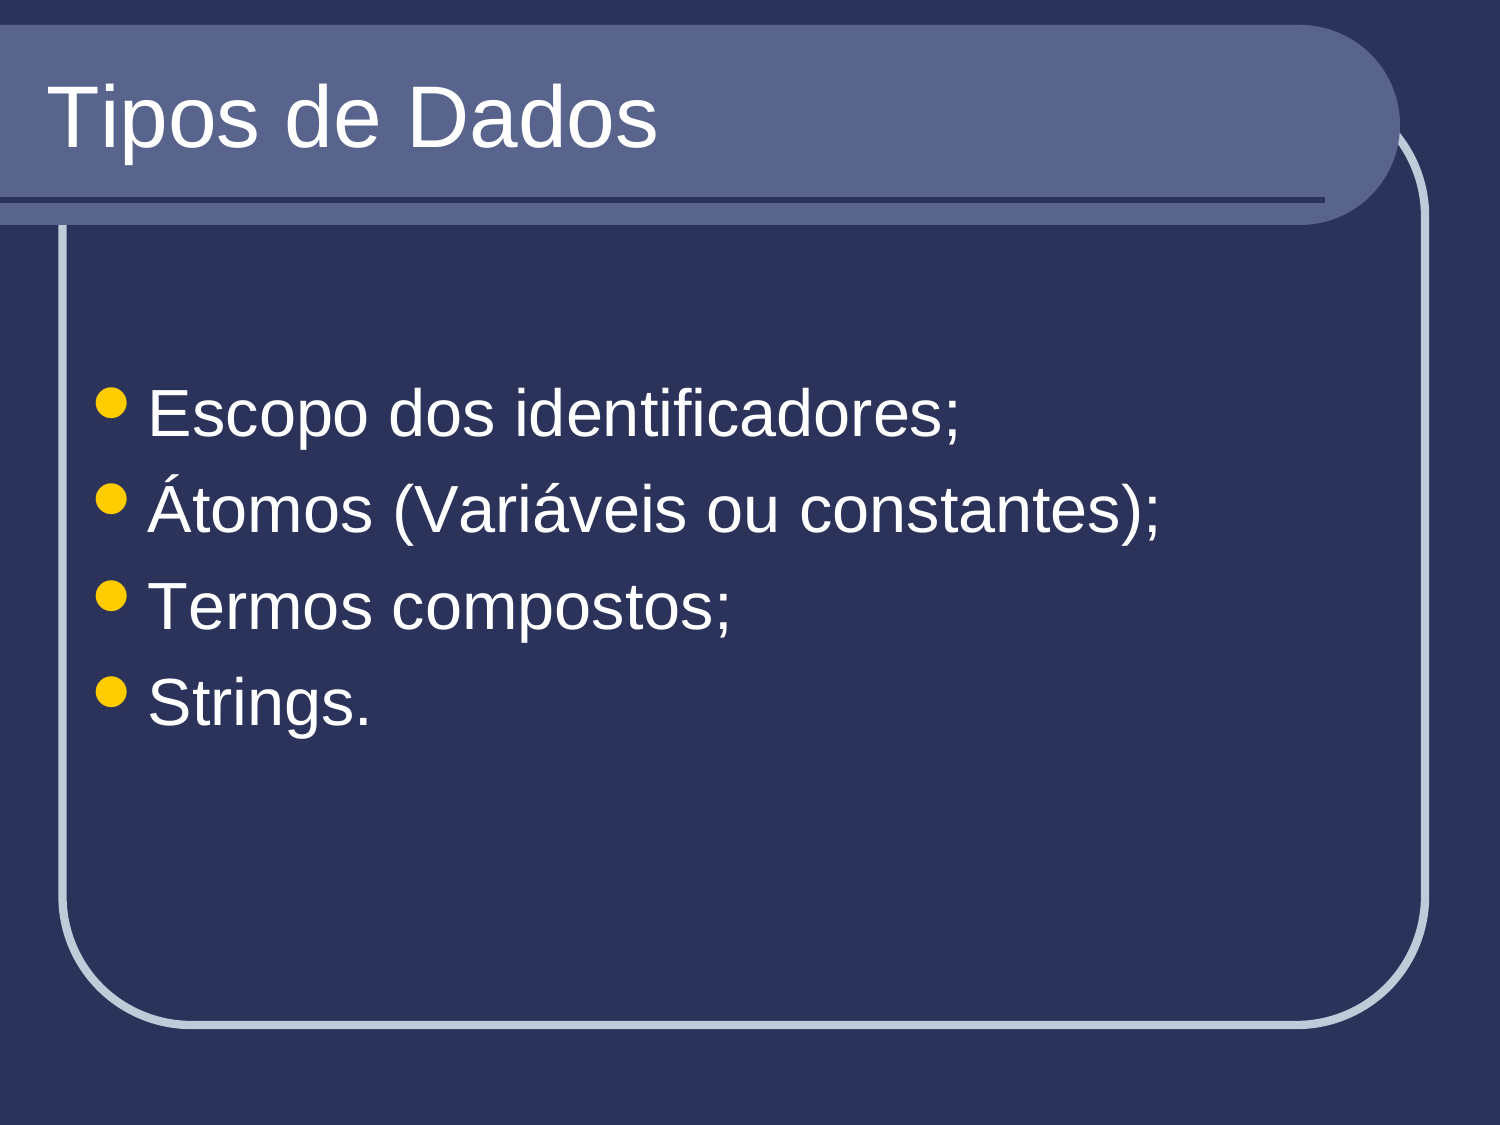

# Tipos de Dados
Escopo dos identificadores;
Átomos (Variáveis ou constantes);
Termos compostos;
Strings.